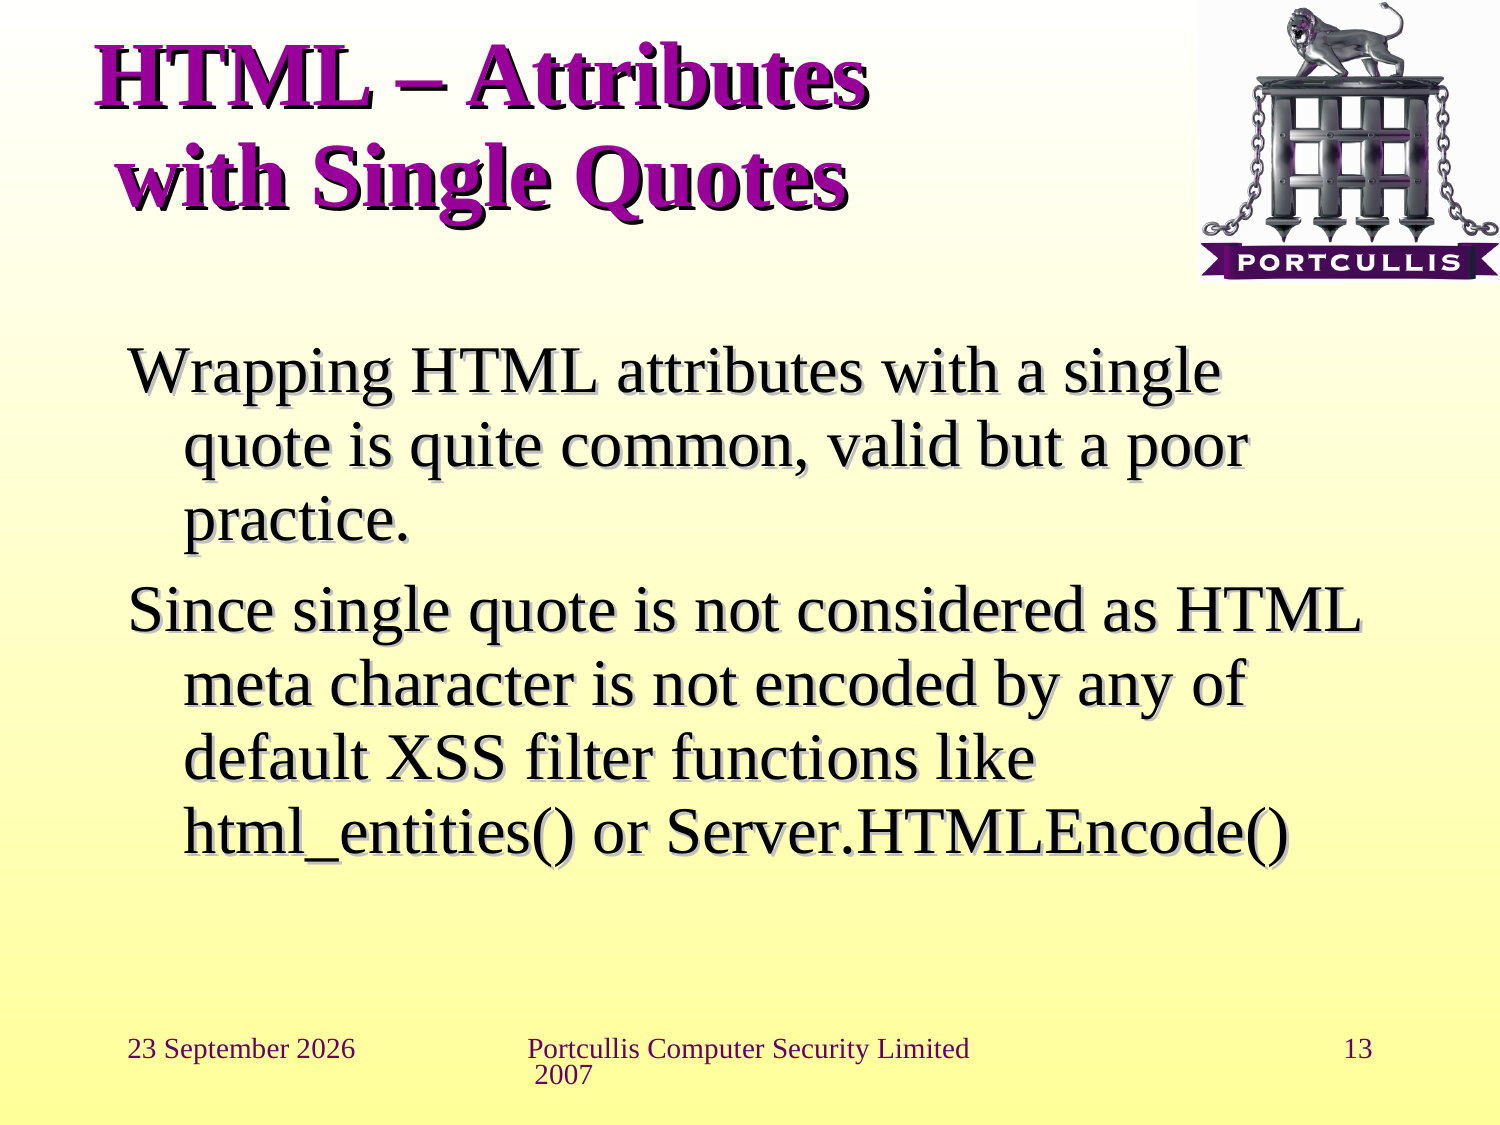

# HTML – Attributes with Single Quotes
Wrapping HTML attributes with a single quote is quite common, valid but a poor practice.
Since single quote is not considered as HTML meta character is not encoded by any of default XSS filter functions like html_entities() or Server.HTMLEncode()
Portcullis Computer Security Limited 2007
13